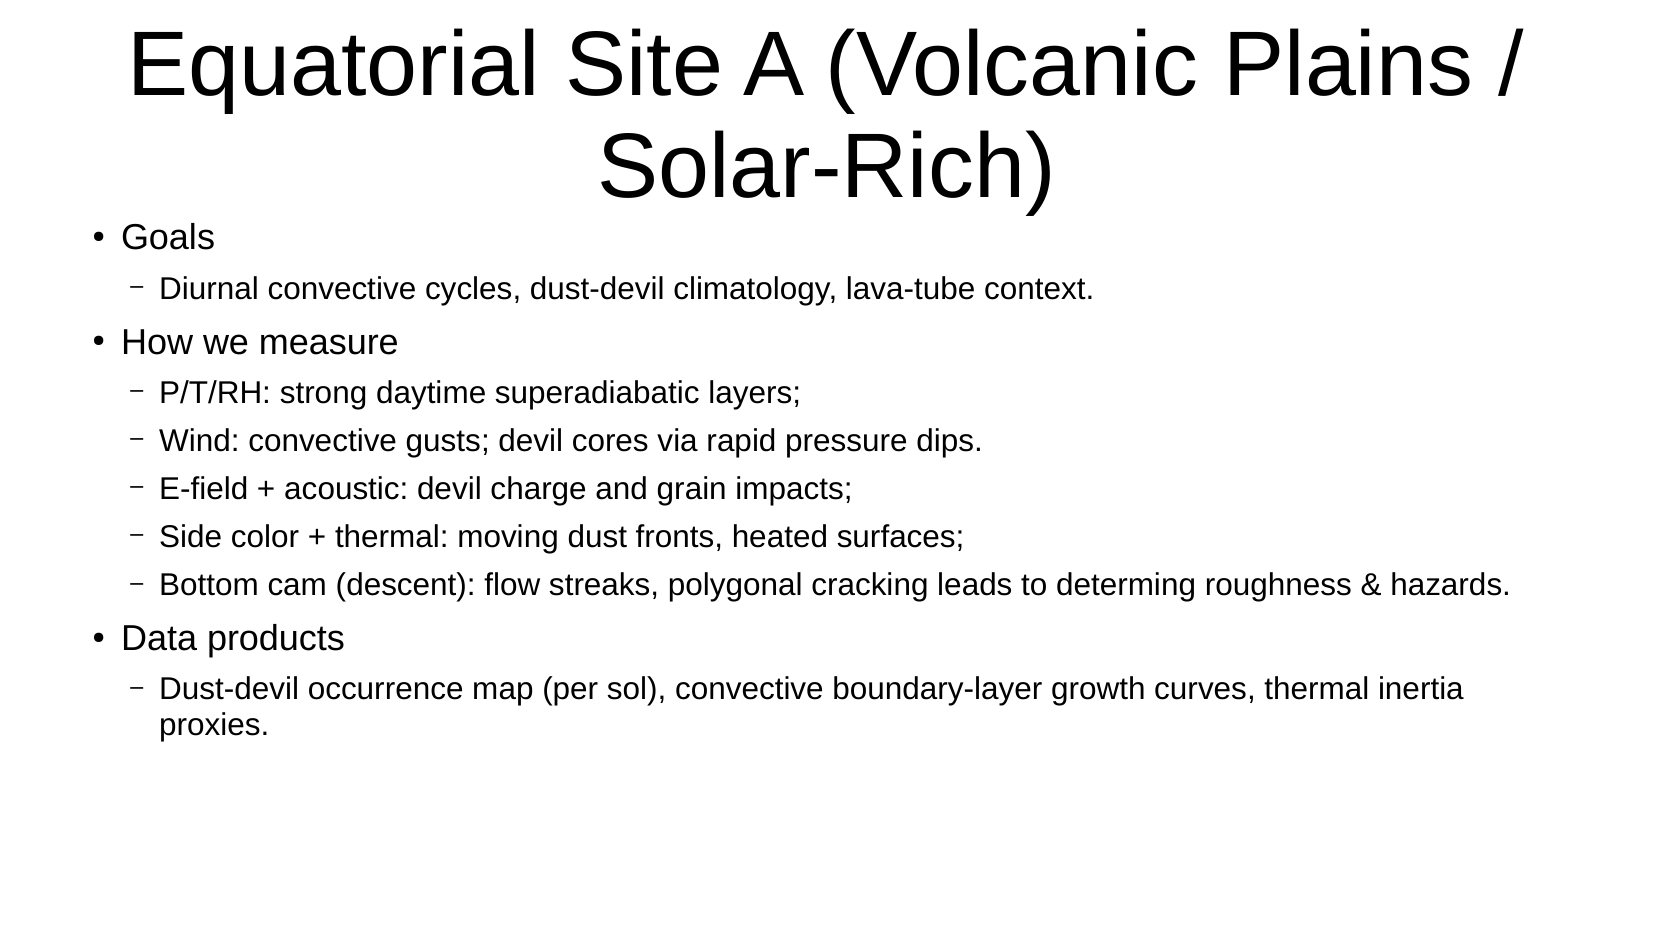

# Equatorial Site A (Volcanic Plains / Solar-Rich)
Goals
Diurnal convective cycles, dust-devil climatology, lava-tube context.
How we measure
P/T/RH: strong daytime superadiabatic layers;
Wind: convective gusts; devil cores via rapid pressure dips.
E-field + acoustic: devil charge and grain impacts;
Side color + thermal: moving dust fronts, heated surfaces;
Bottom cam (descent): flow streaks, polygonal cracking leads to determing roughness & hazards.
Data products
Dust-devil occurrence map (per sol), convective boundary-layer growth curves, thermal inertia proxies.